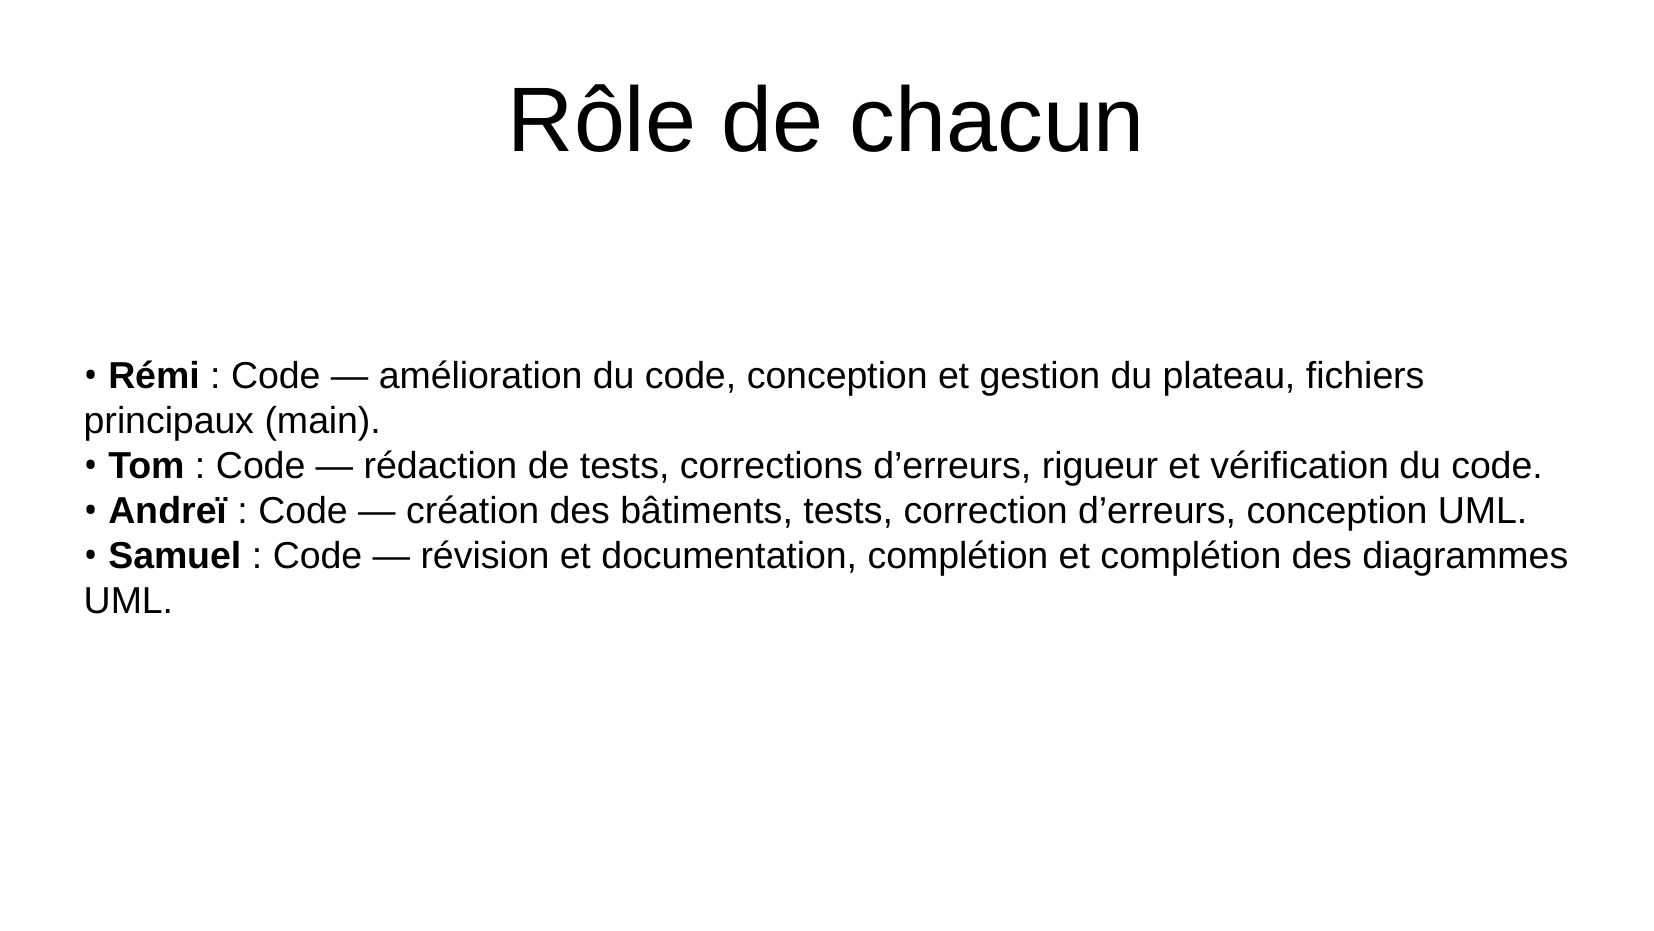

# Rôle de chacun
 Rémi : Code — amélioration du code, conception et gestion du plateau, fichiers principaux (main).
 Tom : Code — rédaction de tests, corrections d’erreurs, rigueur et vérification du code.
 Andreï : Code — création des bâtiments, tests, correction d’erreurs, conception UML.
 Samuel : Code — révision et documentation, complétion et complétion des diagrammes UML.